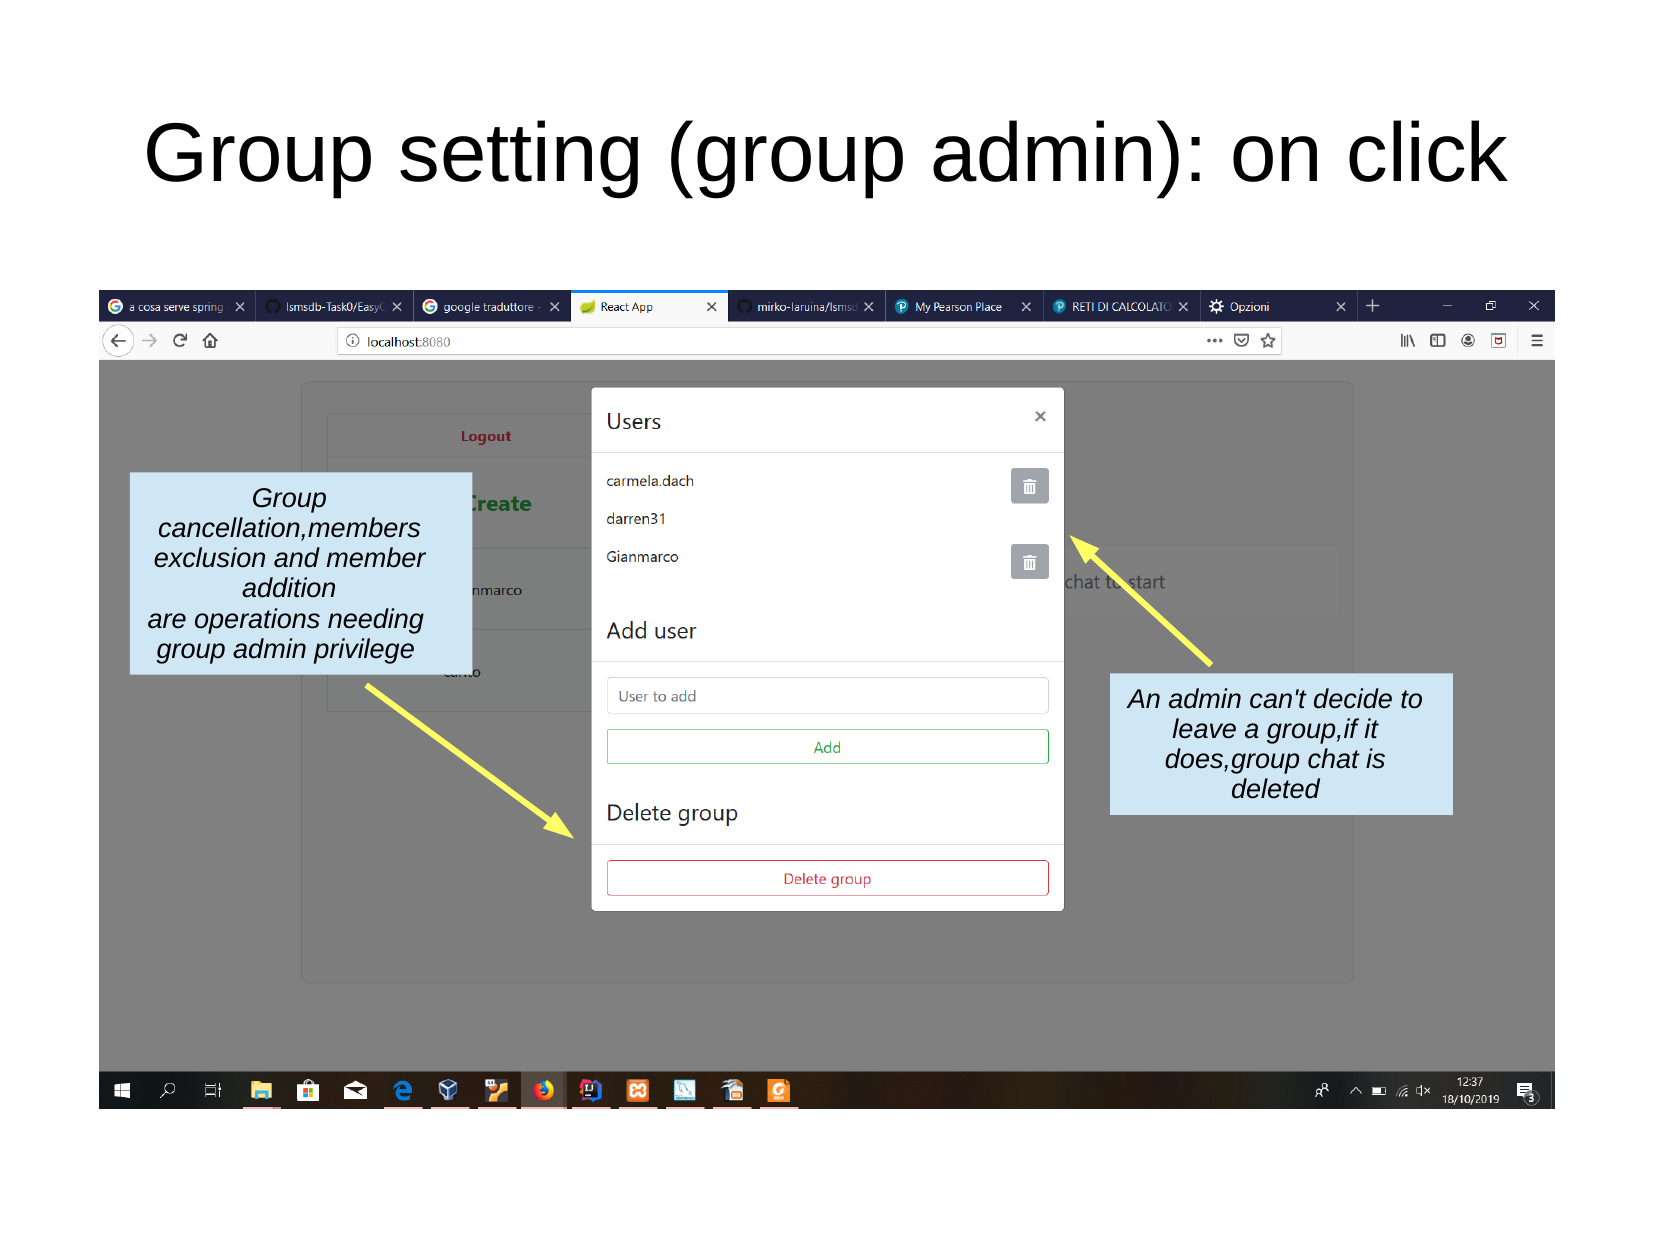

# Group setting (group admin): on click
Group cancellation,members exclusion and member addition
are operations needing
group admin privilege
An admin can't decide to leave a group,if it does,group chat is deleted